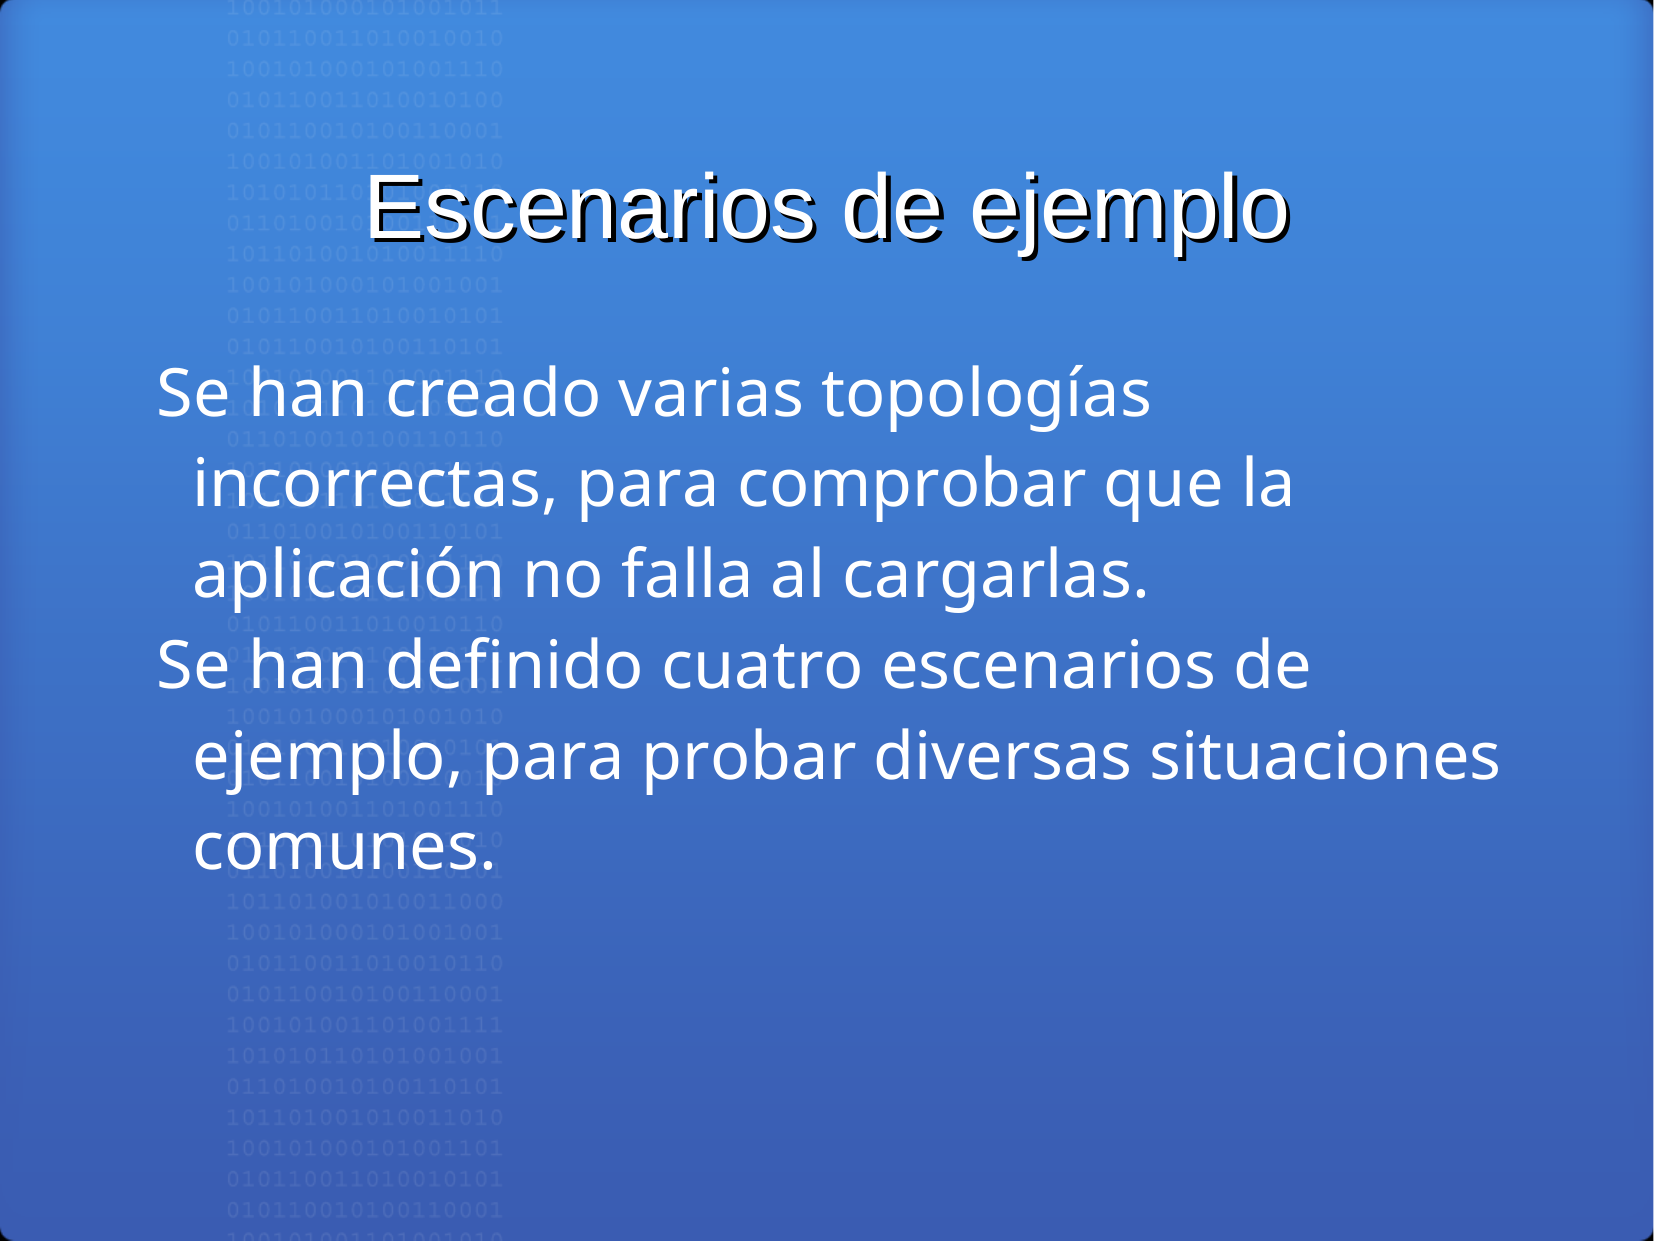

# Escenarios de ejemplo
Se han creado varias topologías incorrectas, para comprobar que la aplicación no falla al cargarlas.
Se han definido cuatro escenarios de ejemplo, para probar diversas situaciones comunes.